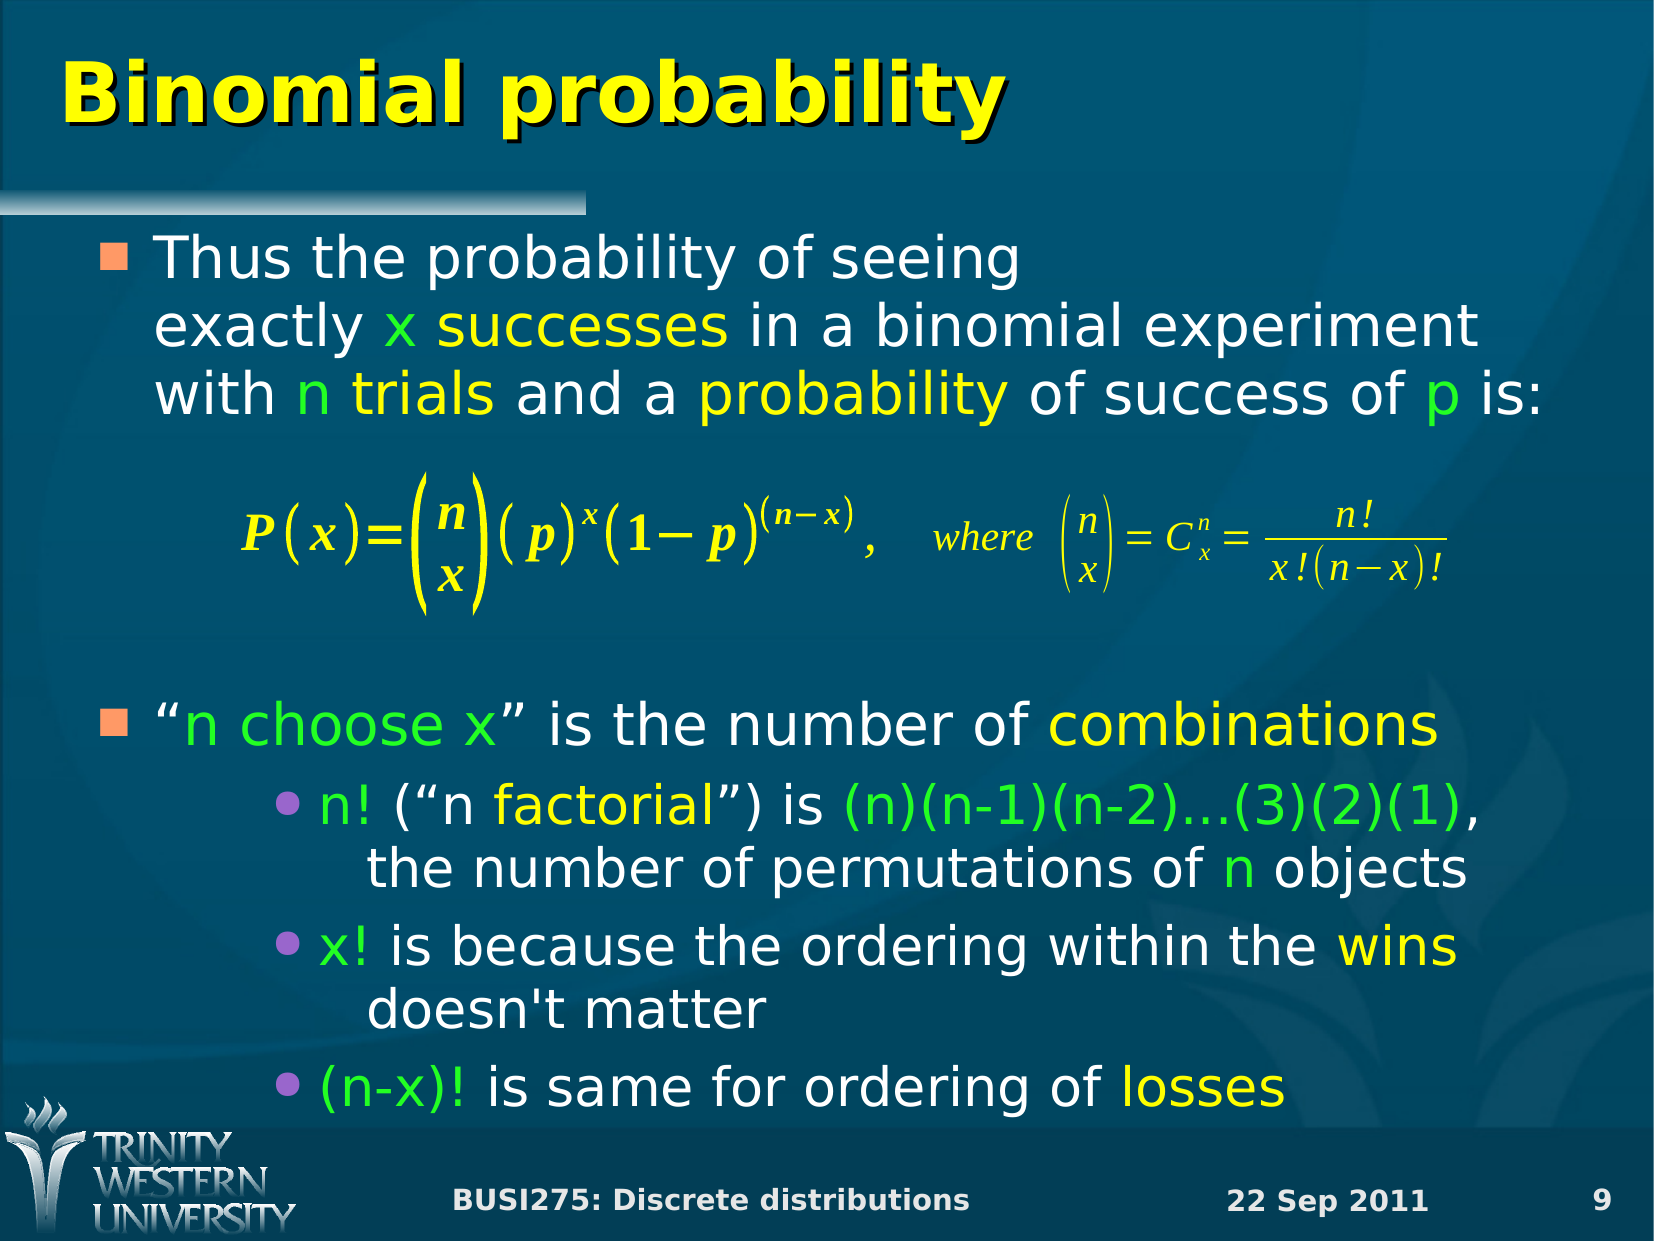

# Binomial probability
Thus the probability of seeing
exactly x successes in a binomial experiment with n trials and a probability of success of p is:
“n choose x” is the number of combinations
n! (“n factorial”) is (n)(n-1)(n-2)...(3)(2)(1),
the number of permutations of n objects
x! is because the ordering within the wins
doesn't matter
(n-x)! is same for ordering of losses
BUSI275: Discrete distributions
22 Sep 2011
9